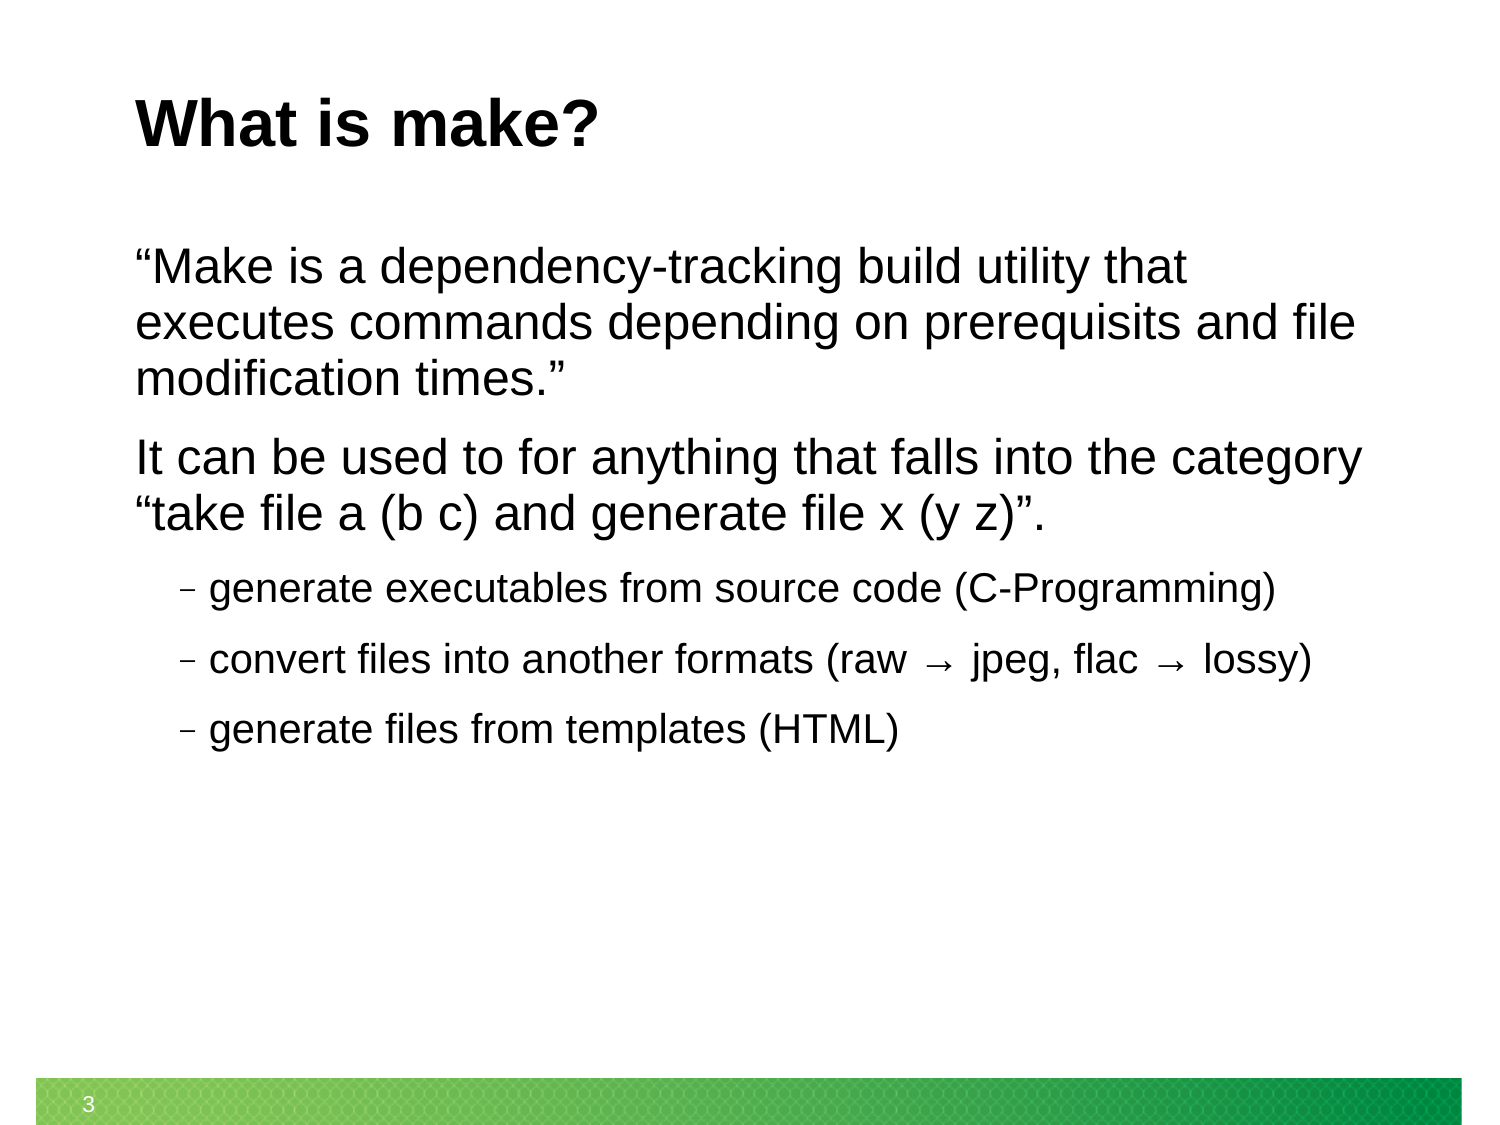

# What is make?
“Make is a dependency-tracking build utility that executes commands depending on prerequisits and file modification times.”
It can be used to for anything that falls into the category “take file a (b c) and generate file x (y z)”.
generate executables from source code (C-Programming)
convert files into another formats (raw → jpeg, flac → lossy)
generate files from templates (HTML)